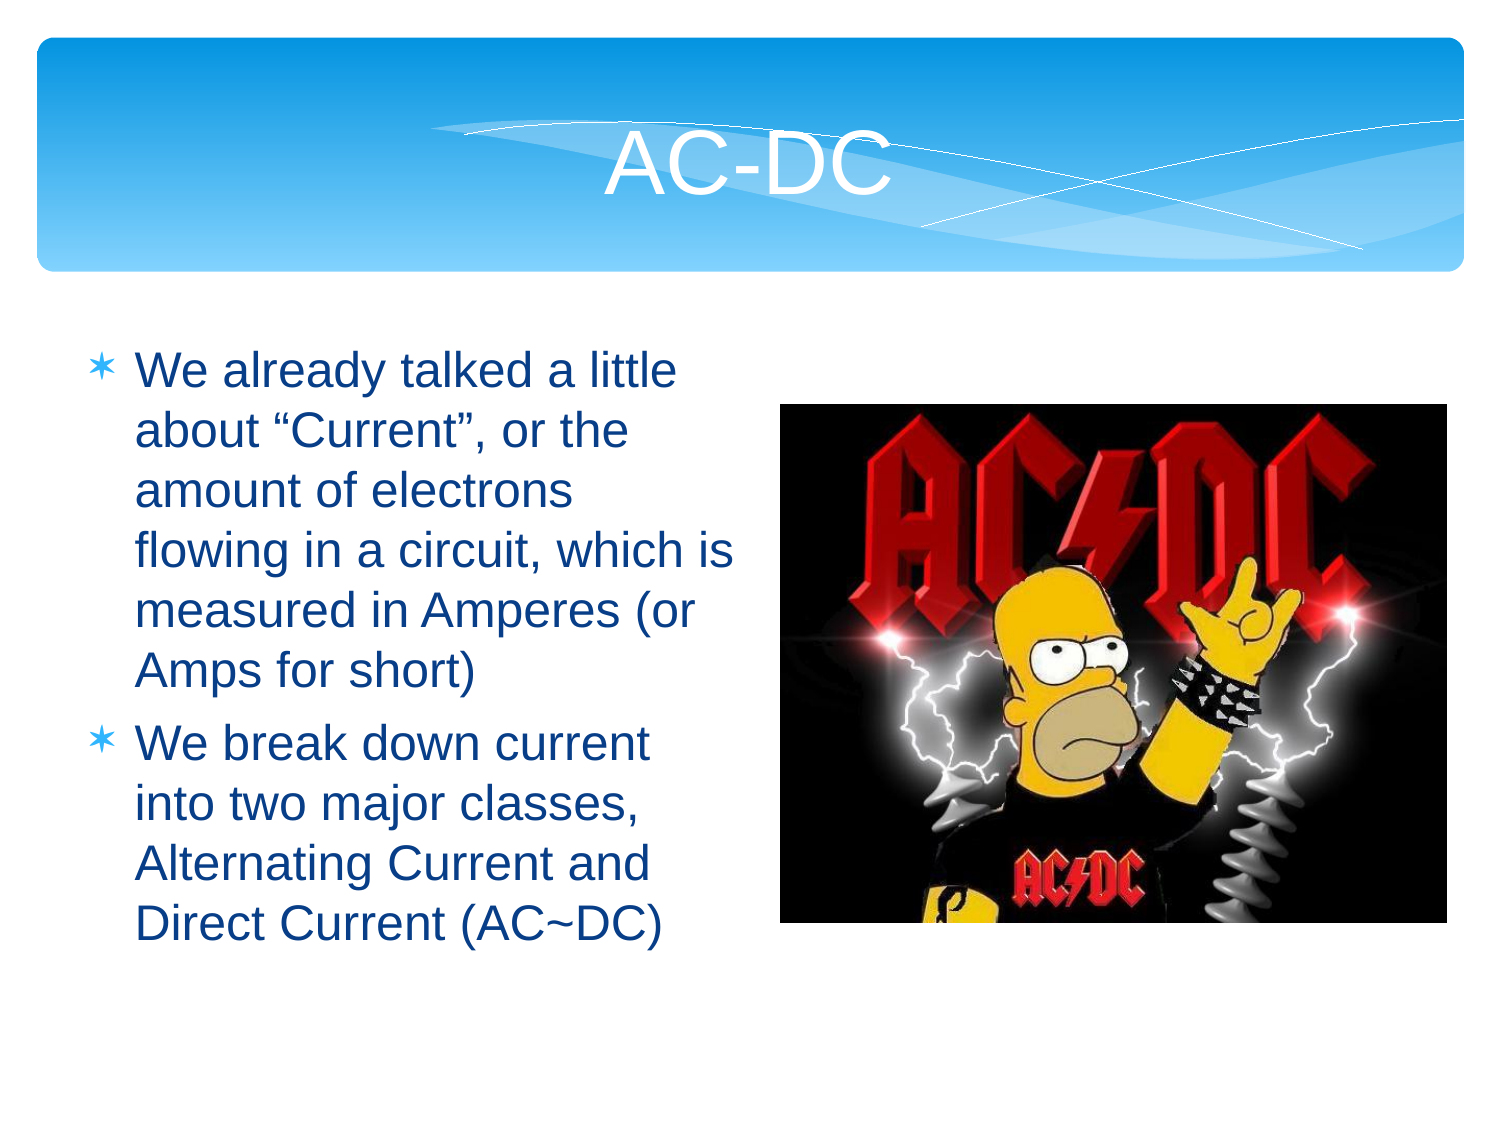

# AC-DC
We already talked a little about “Current”, or the amount of electrons flowing in a circuit, which is measured in Amperes (or Amps for short)
We break down current into two major classes, Alternating Current and Direct Current (AC~DC)